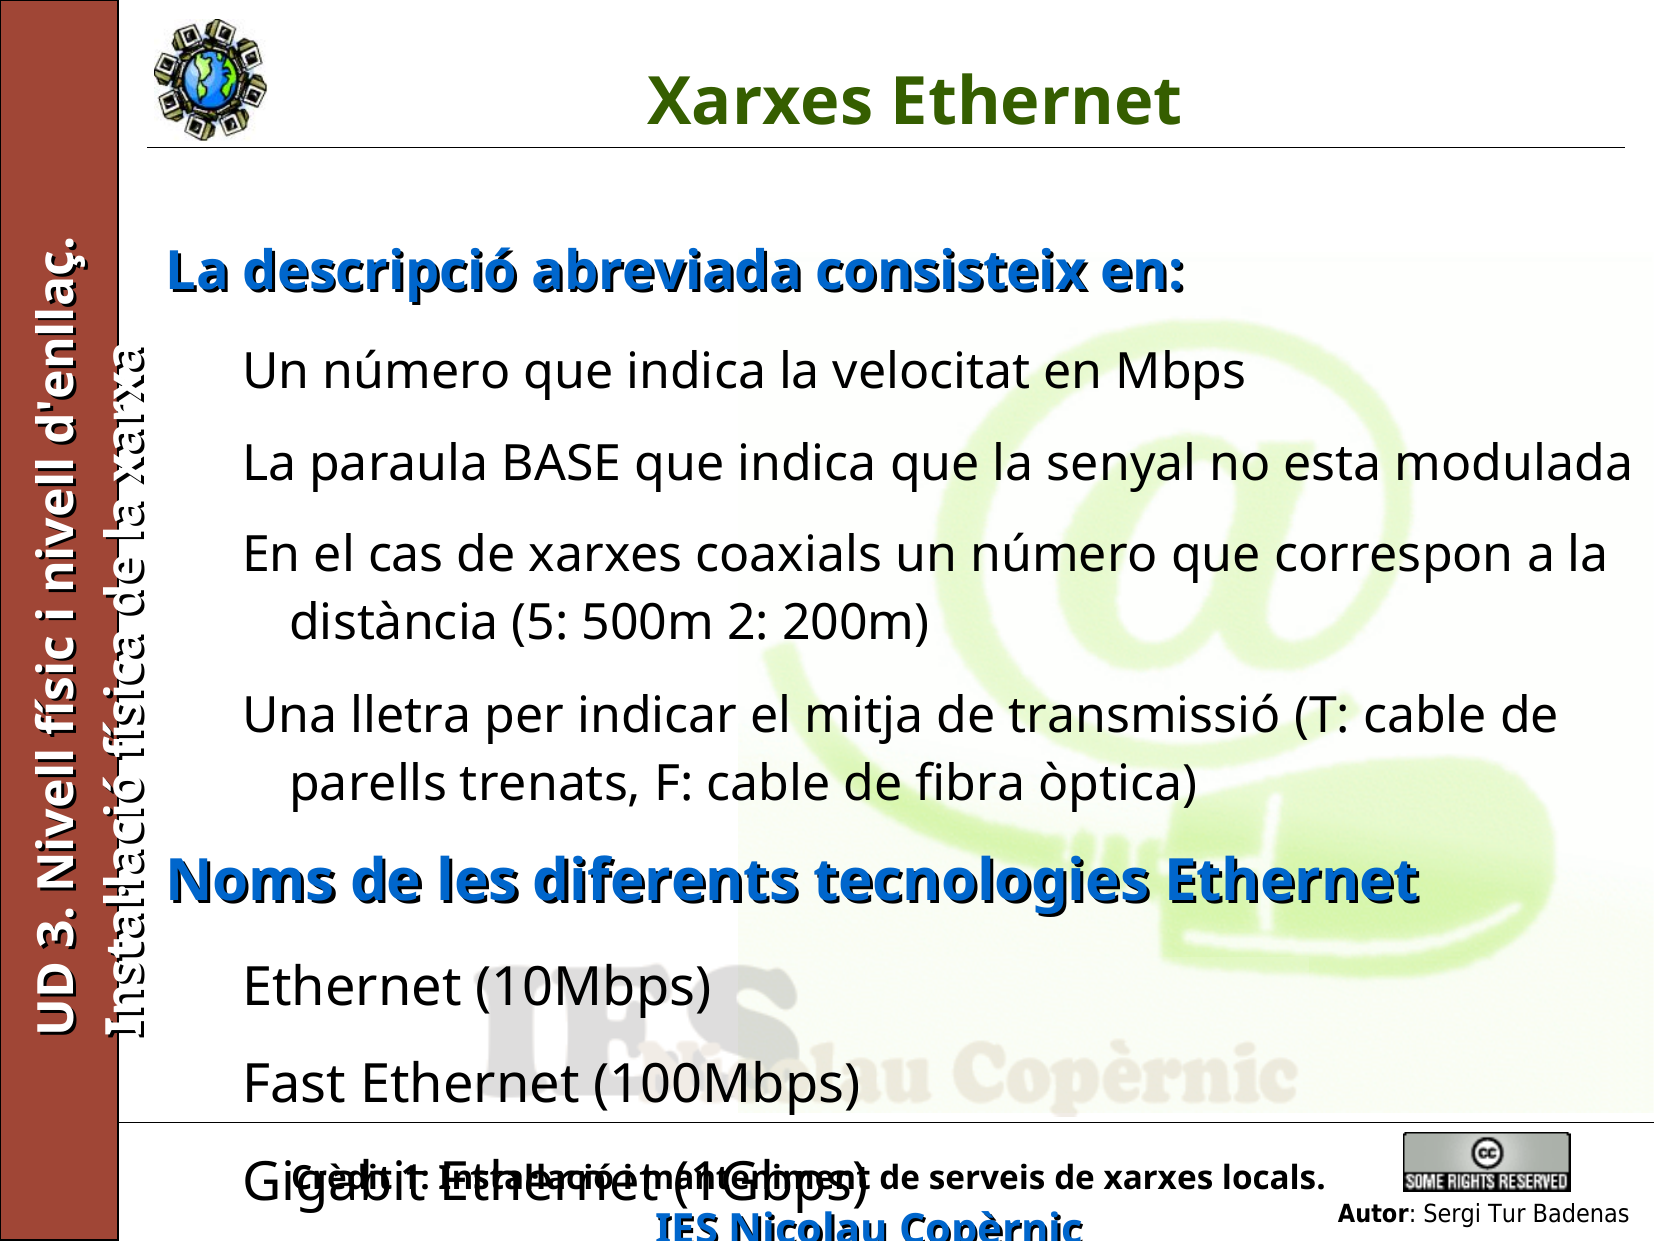

# Xarxes Ethernet
La descripció abreviada consisteix en:
Un número que indica la velocitat en Mbps
La paraula BASE que indica que la senyal no esta modulada
En el cas de xarxes coaxials un número que correspon a la distància (5: 500m 2: 200m)
Una lletra per indicar el mitja de transmissió (T: cable de parells trenats, F: cable de fibra òptica)
Noms de les diferents tecnologies Ethernet
Ethernet (10Mbps)
Fast Ethernet (100Mbps)
Gigabit Ethernet (1Gbps)
Ethernet a 10 Gigabits